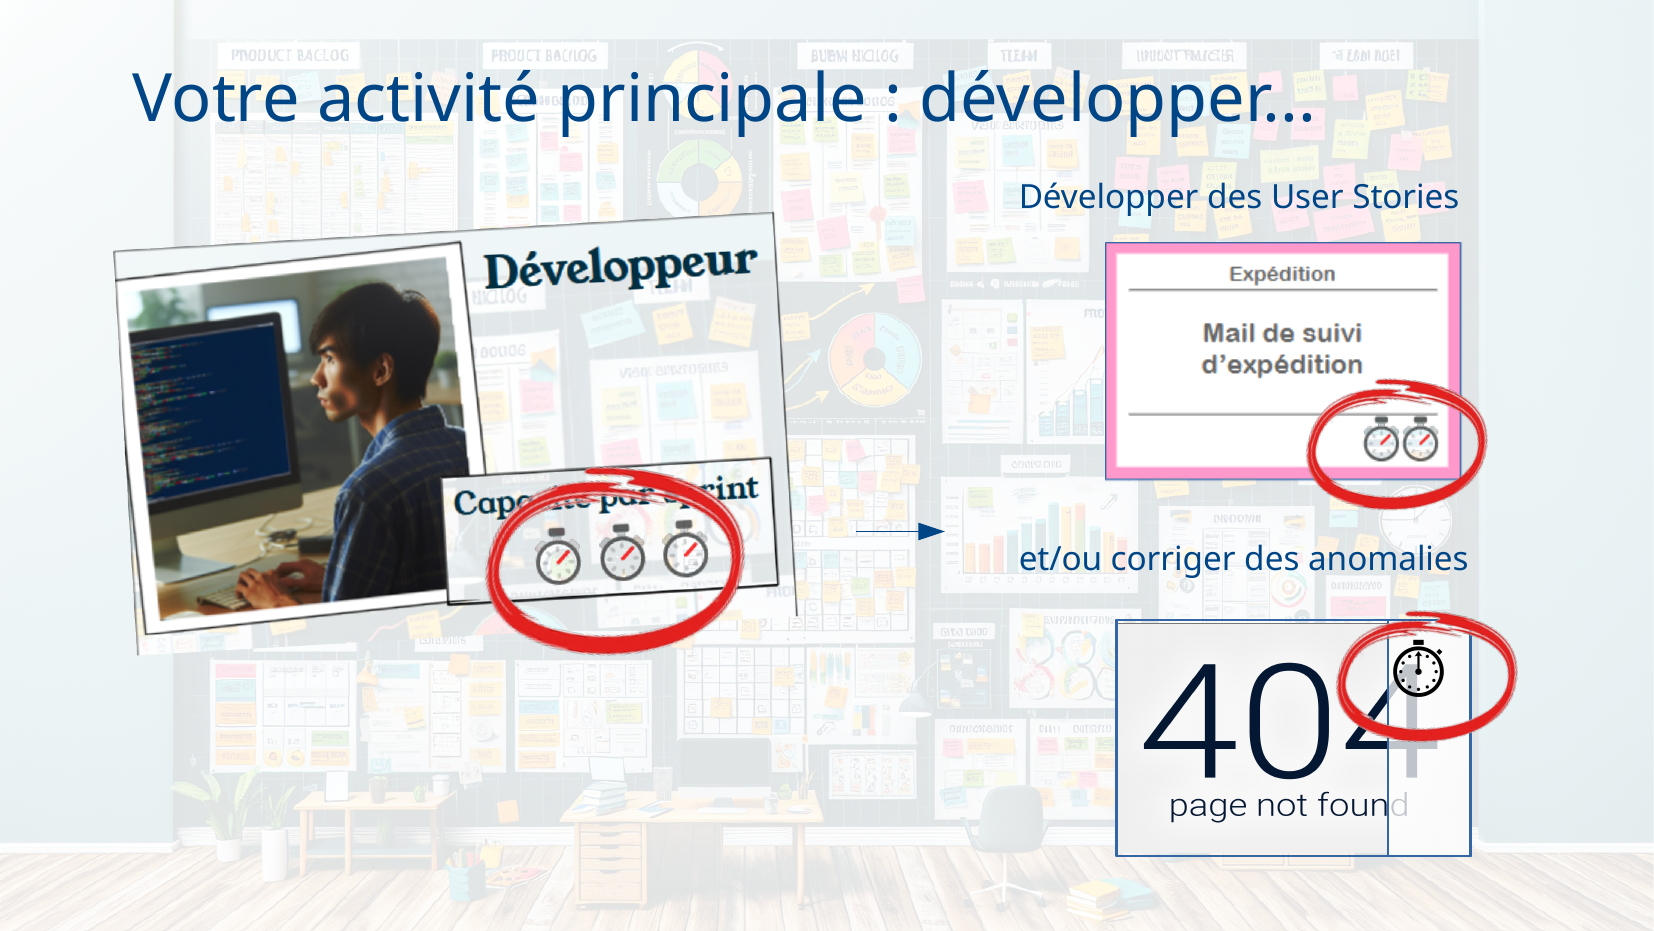

Votre activité principale : développer...
Développer des User Stories
et/ou corriger des anomalies
⏱️